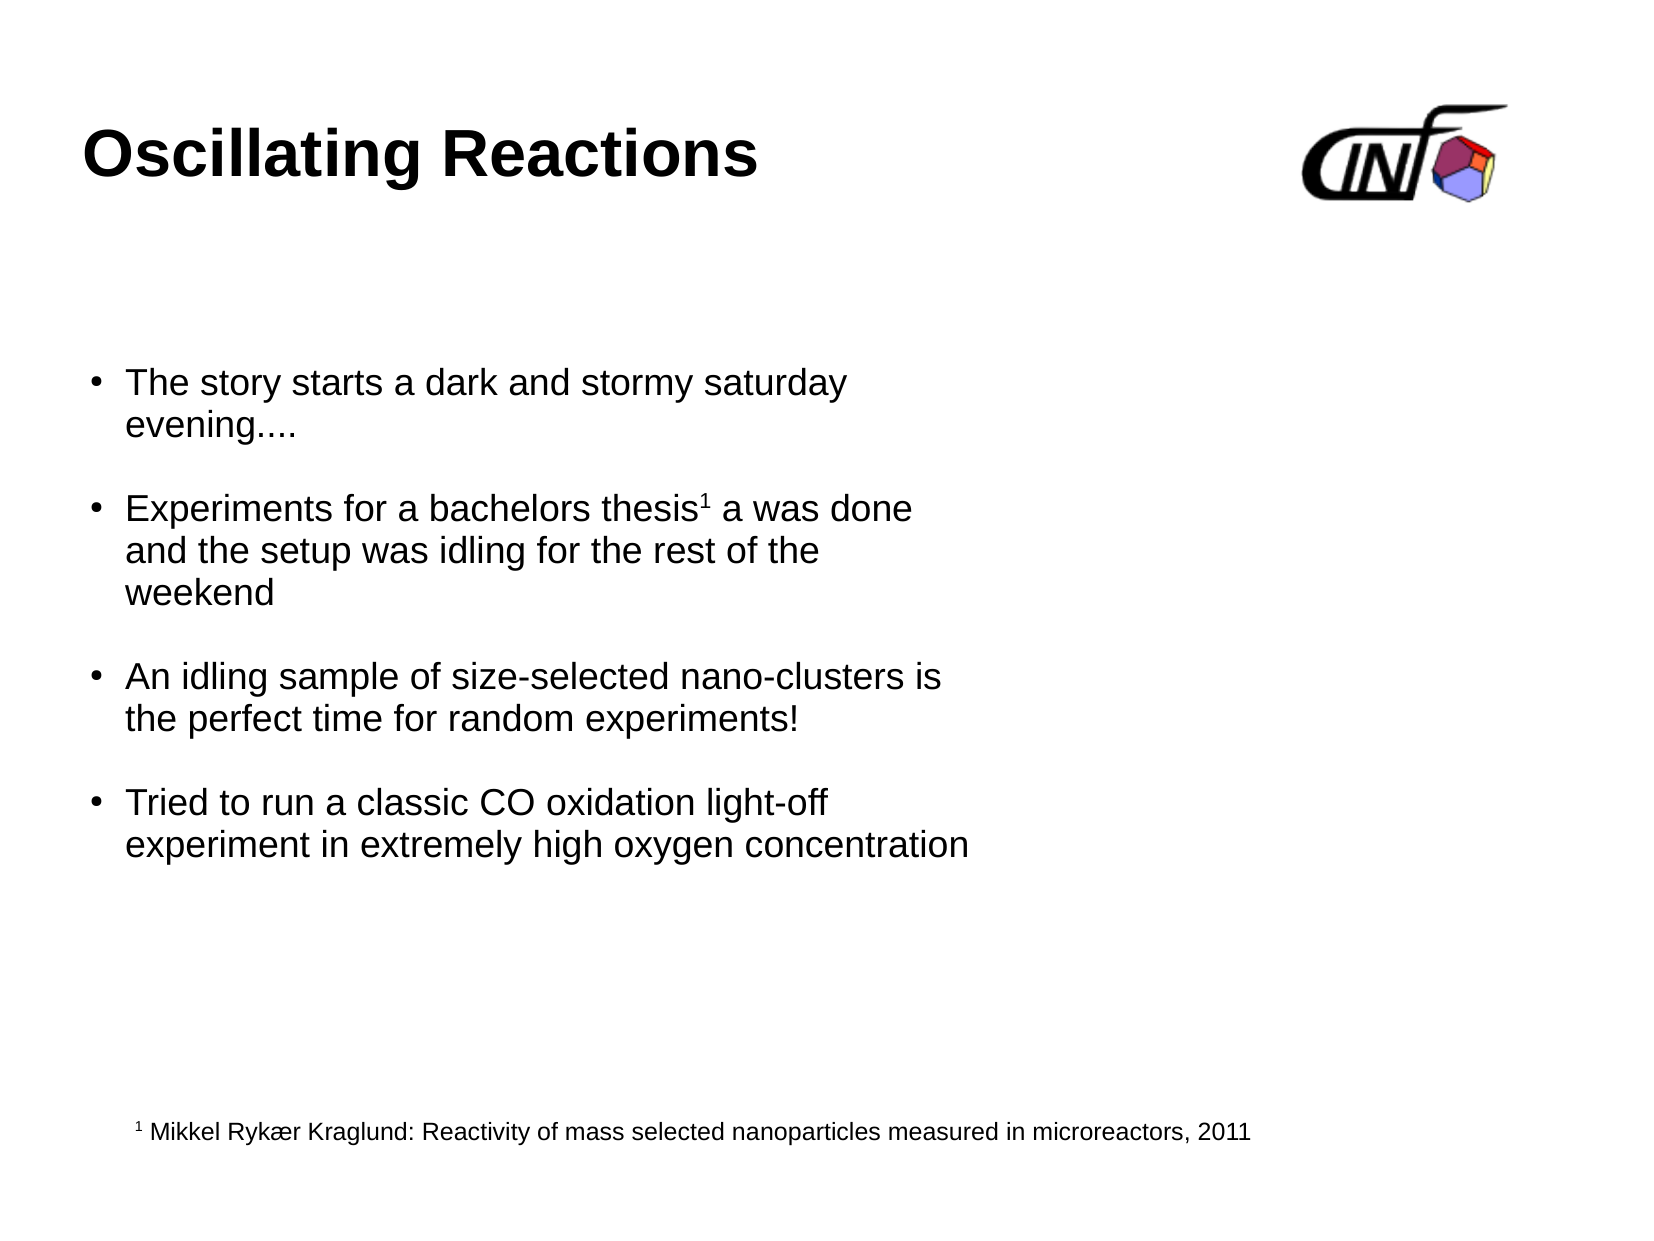

# Oscillating Reactions
The story starts a dark and stormy saturday evening....
Experiments for a bachelors thesis1 a was done and the setup was idling for the rest of the weekend
An idling sample of size-selected nano-clusters is the perfect time for random experiments!
Tried to run a classic CO oxidation light-off experiment in extremely high oxygen concentration
1 Mikkel Rykær Kraglund: Reactivity of mass selected nanoparticles measured in microreactors, 2011